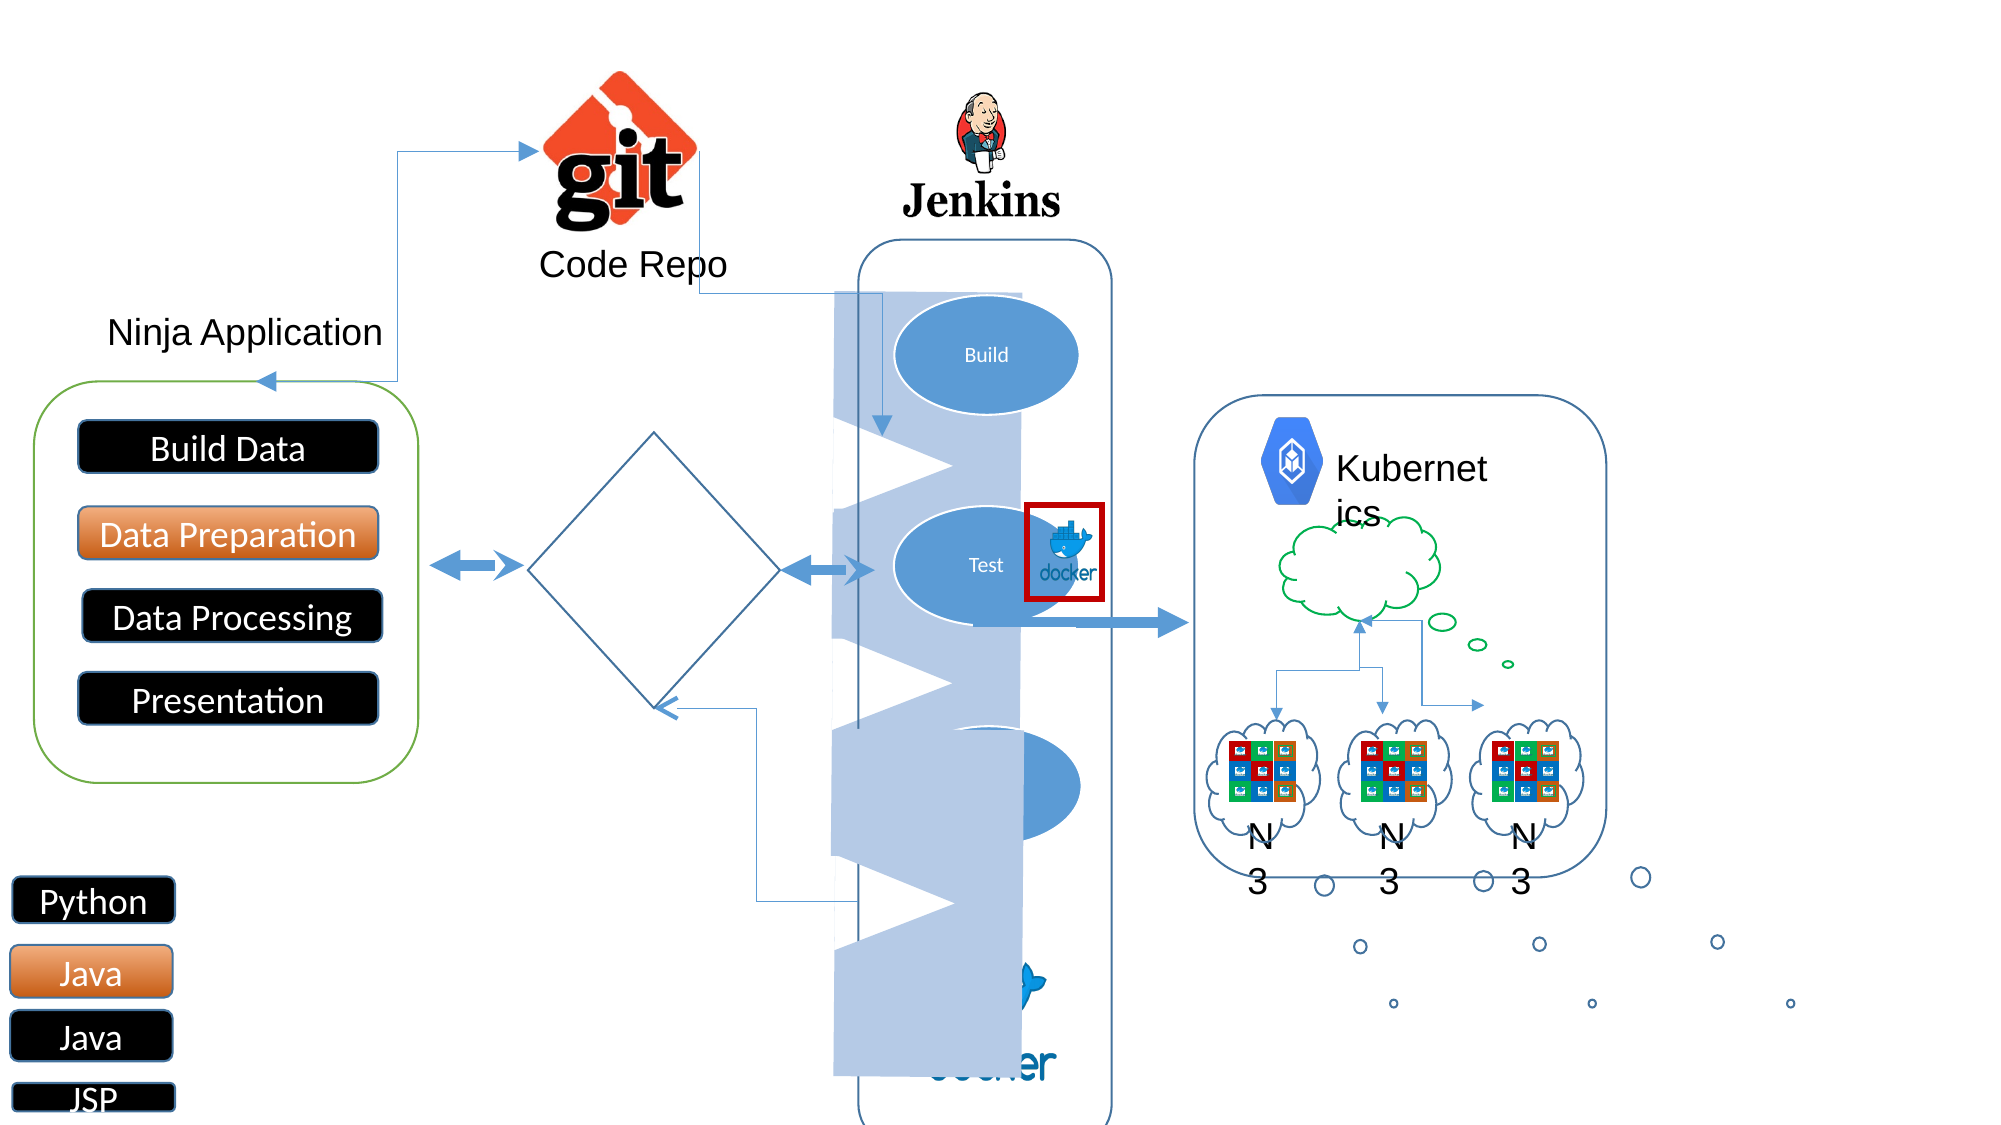

Build
Test
Deploy
Kubernetics
Master
N3
N3
N3
Code Repo
Ninja Application
Build Data
Data Preparation
Data Processing
Presentation
Feedback
Python
Java
Java
JSP